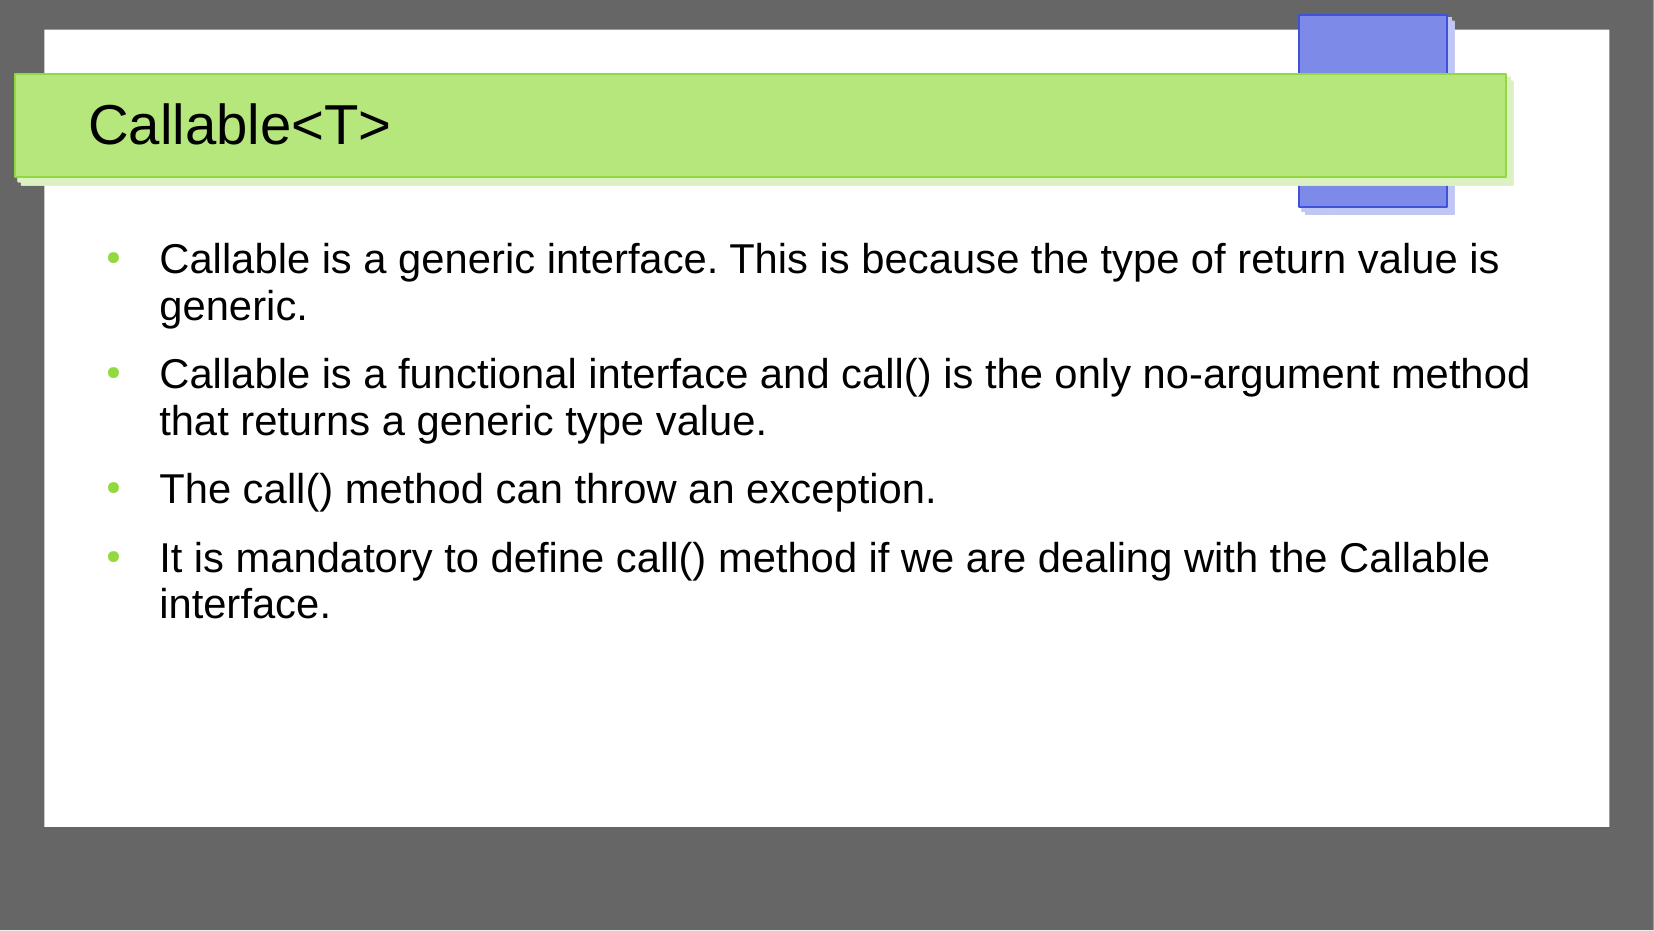

# Callable<T>
Callable is a generic interface. This is because the type of return value is generic.
Callable is a functional interface and call() is the only no-argument method that returns a generic type value.
The call() method can throw an exception.
It is mandatory to define call() method if we are dealing with the Callable interface.